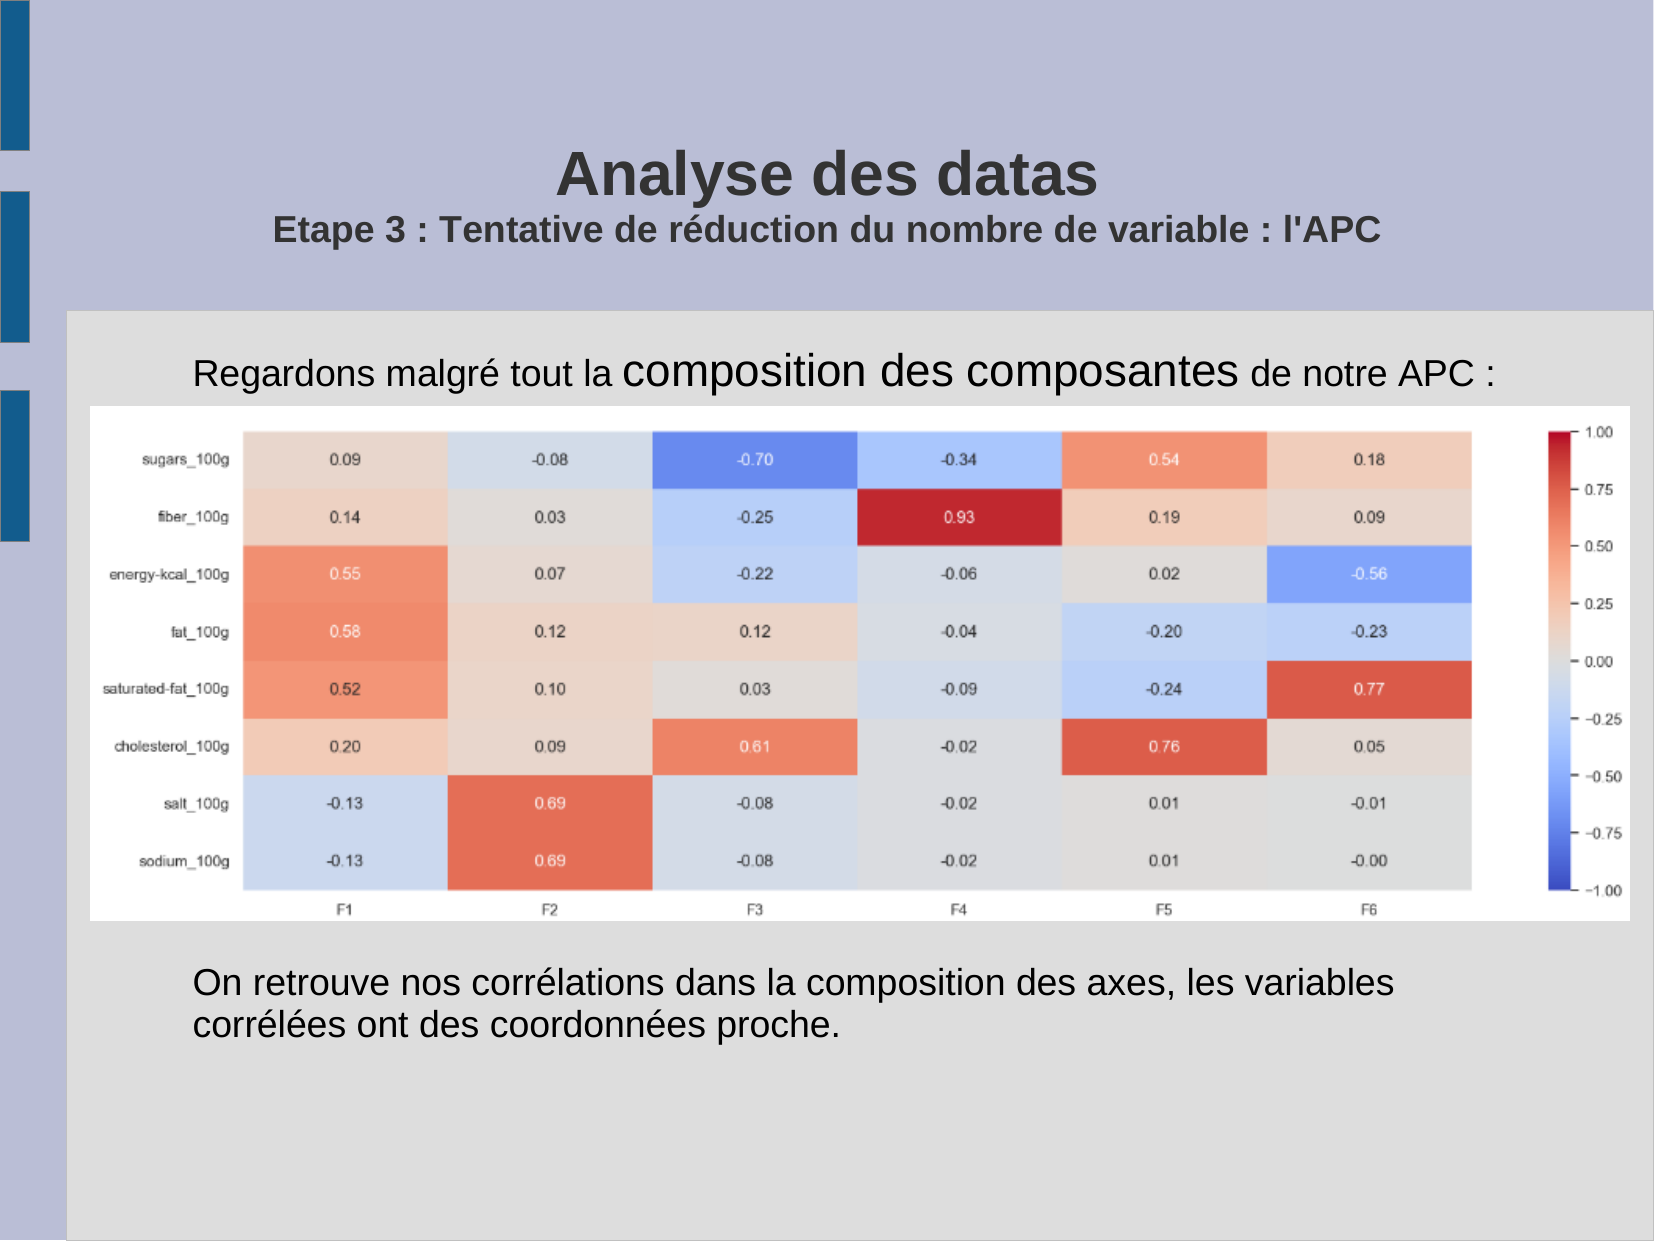

# Analyse des datas Etape 3 : Tentative de réduction du nombre de variable : l'APC
Regardons malgré tout la composition des composantes de notre APC :
On retrouve nos corrélations dans la composition des axes, les variables corrélées ont des coordonnées proche.